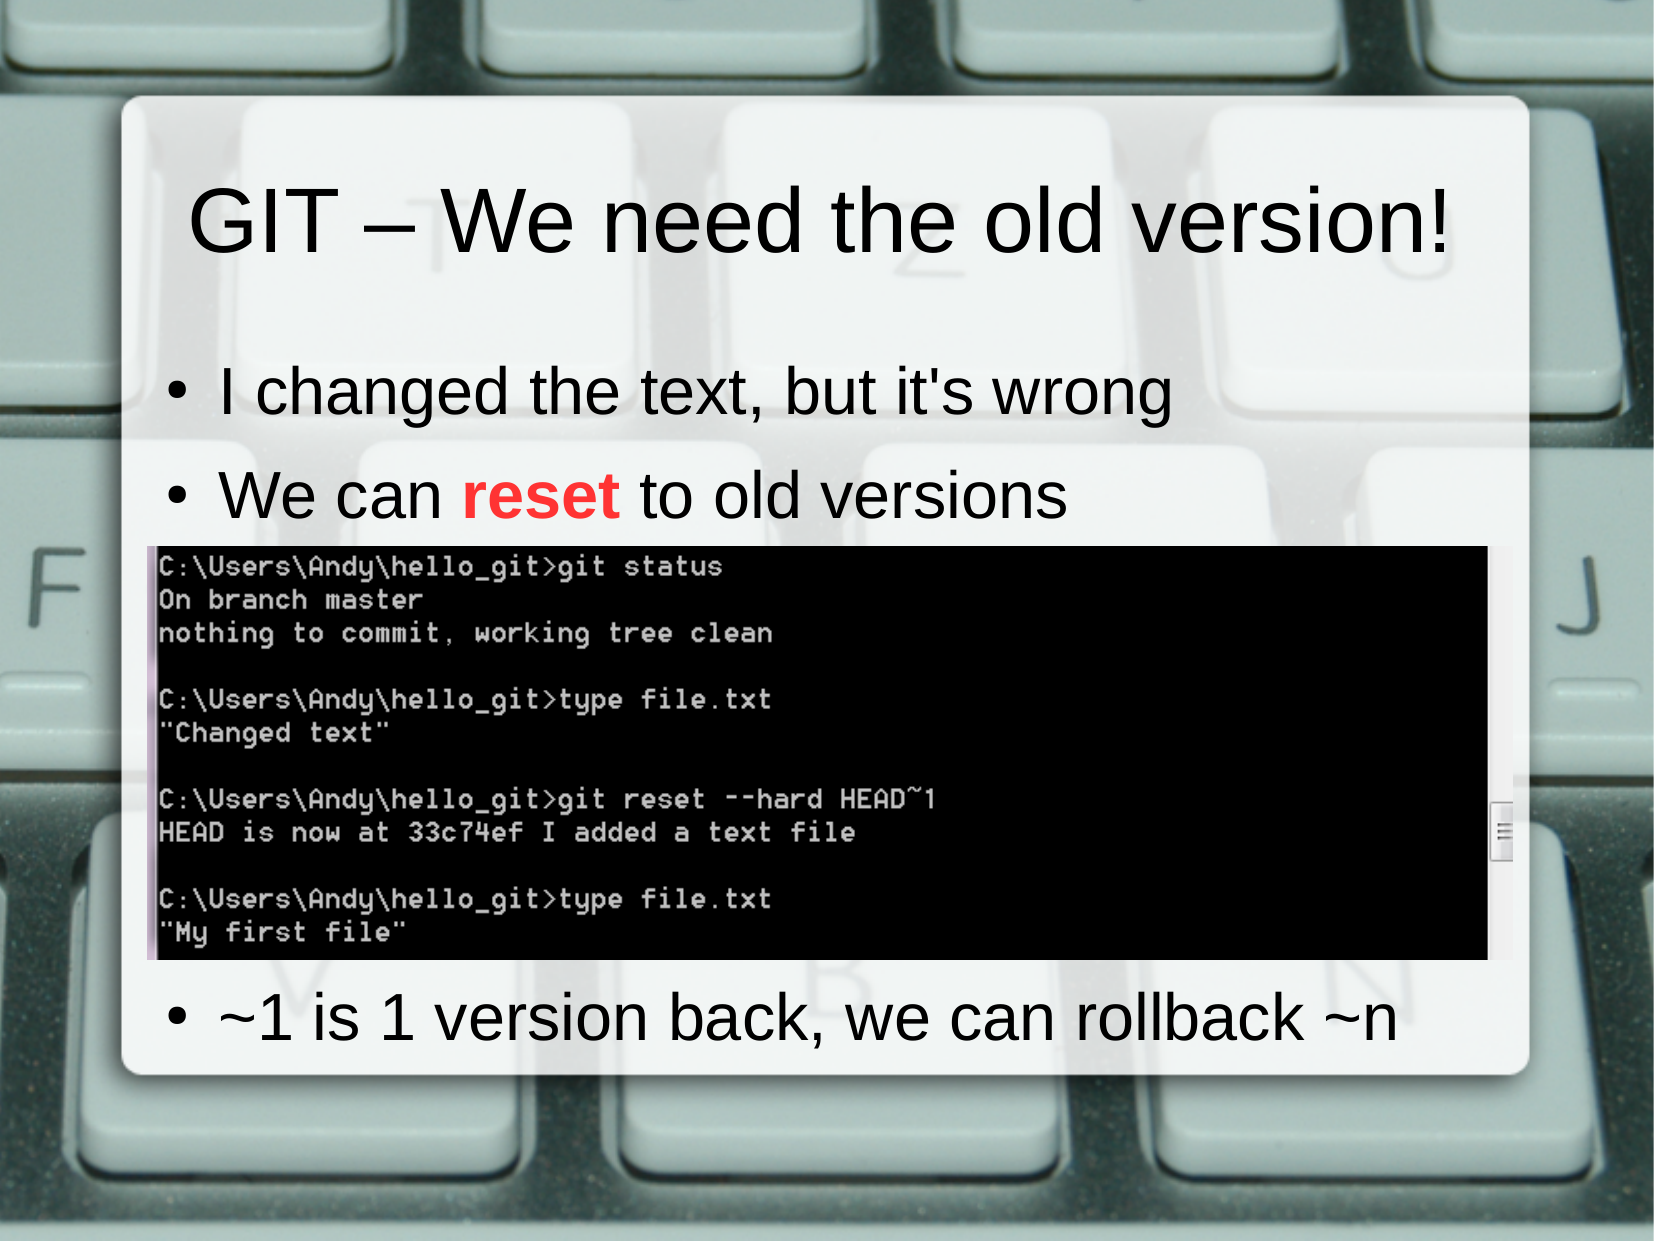

# GIT – We need the old version!
I changed the text, but it's wrong
We can reset to old versions
~1 is 1 version back, we can rollback ~n